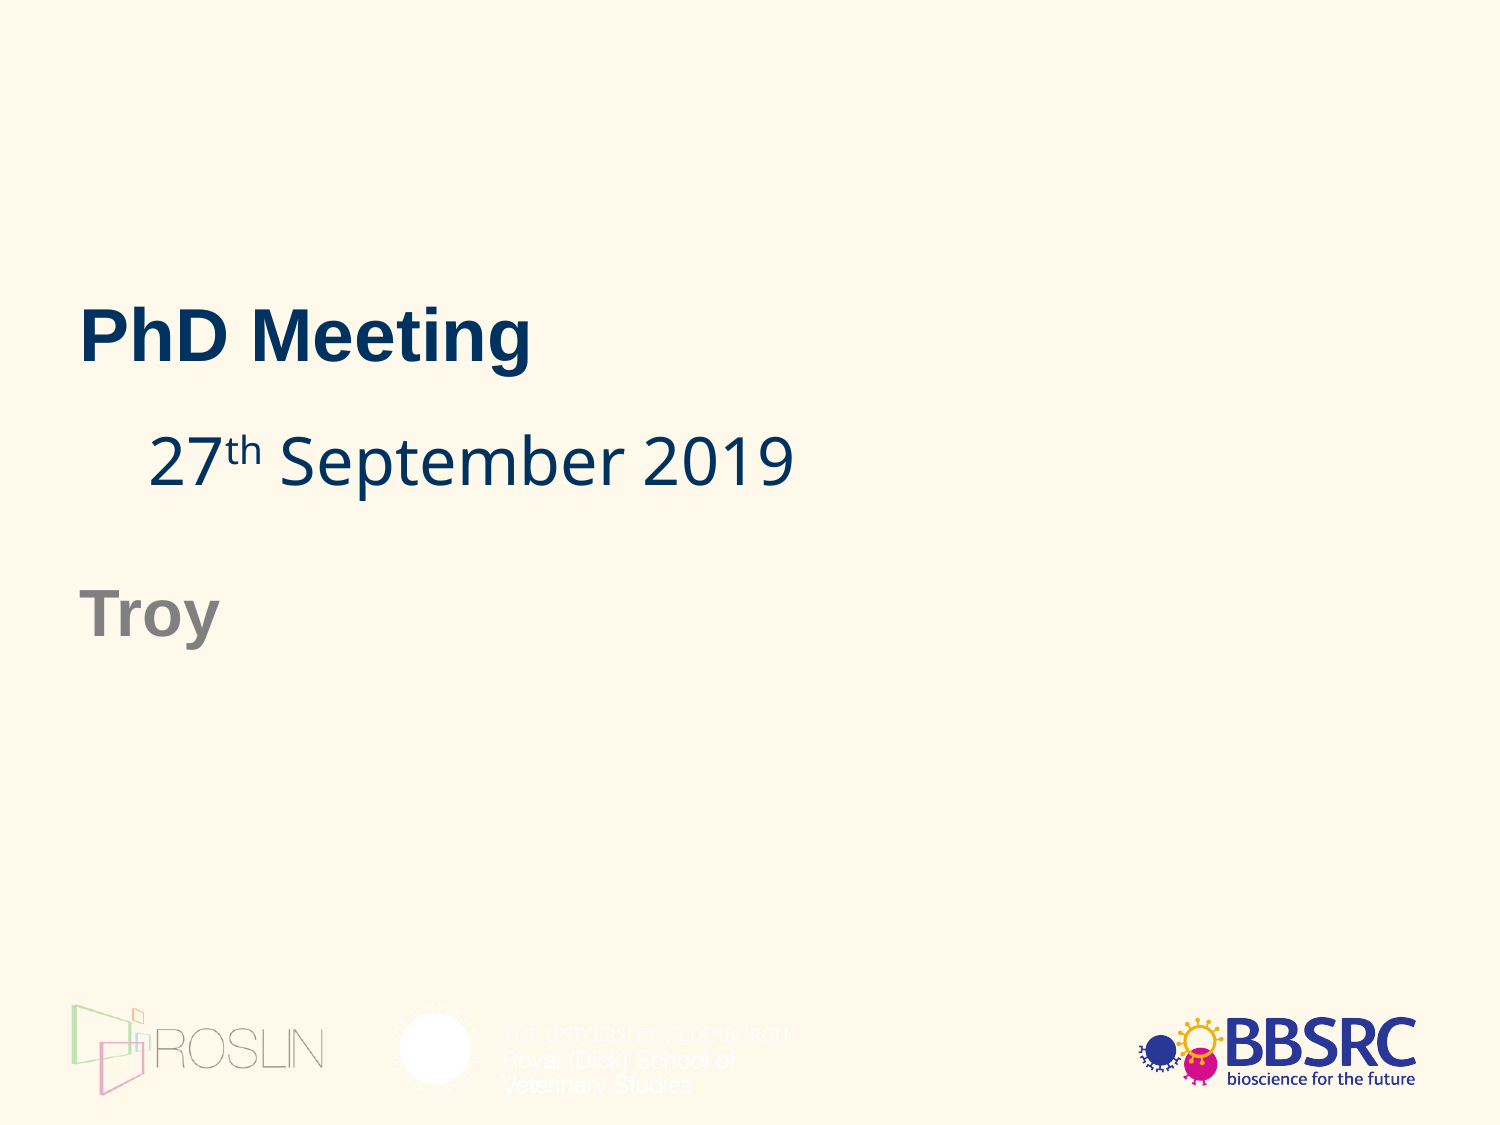

# PhD Meeting
27th September 2019
Troy